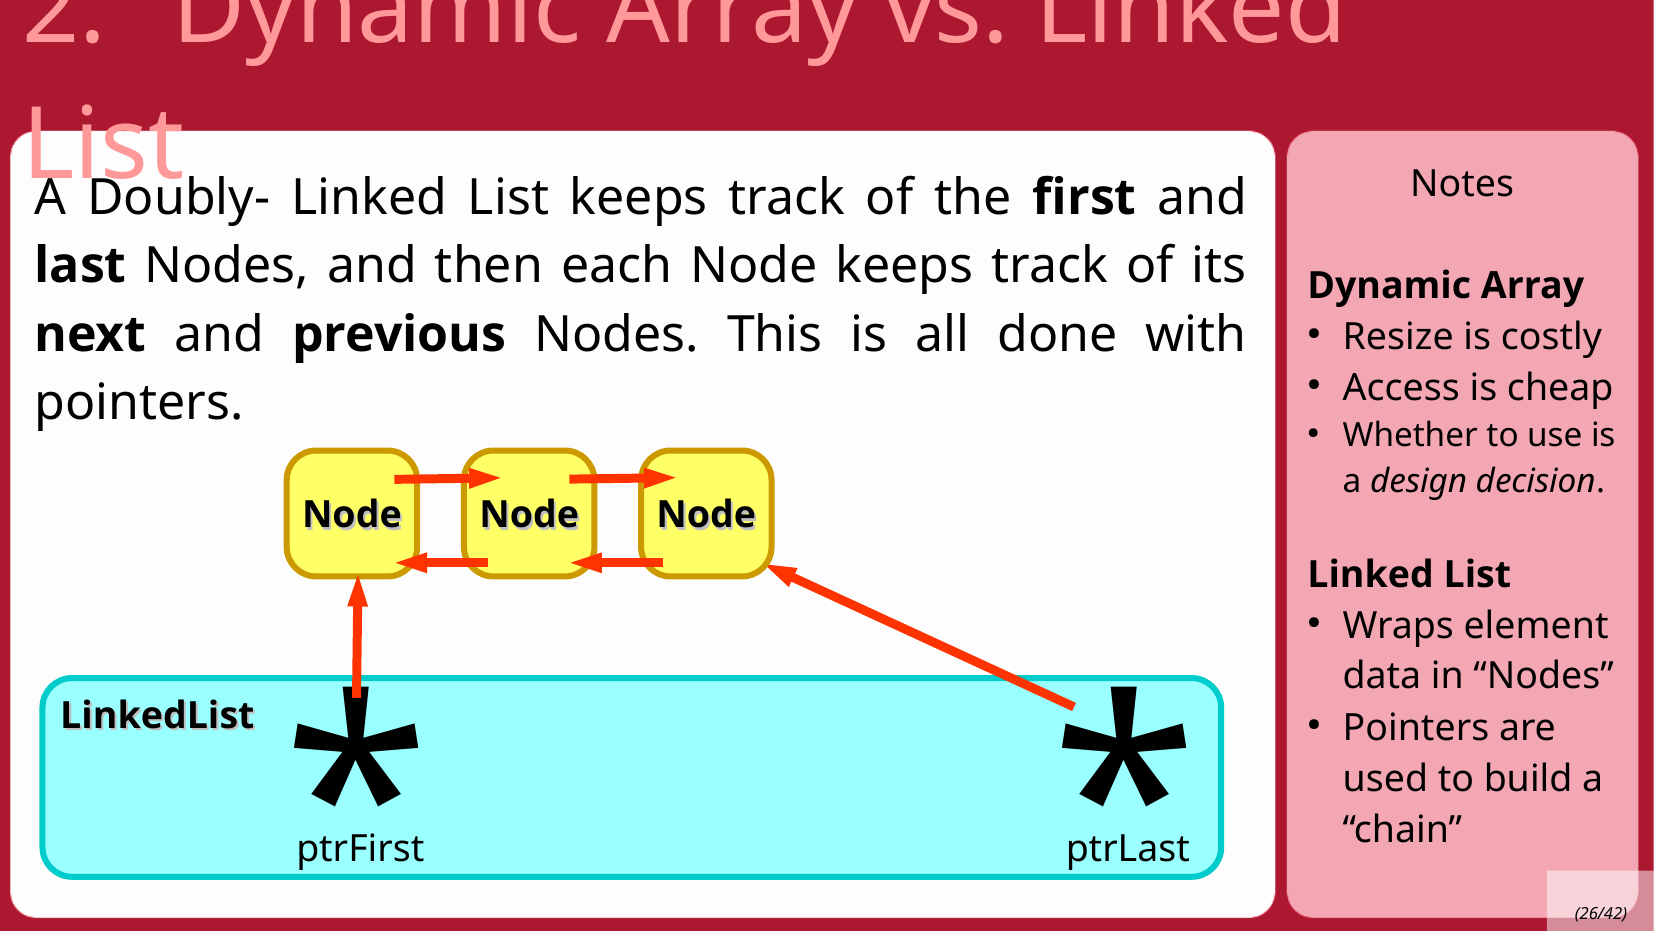

# 2.	Dynamic Array vs. Linked List
Notes
Dynamic Array
Resize is costly
Access is cheap
Whether to use is a design decision.
Linked List
Wraps element data in “Nodes”
Pointers are used to build a “chain”
A Doubly- Linked List keeps track of the first and last Nodes, and then each Node keeps track of its next and previous Nodes. This is all done with pointers.
Node
Node
Node
*
*
LinkedList
ptrFirst
ptrLast